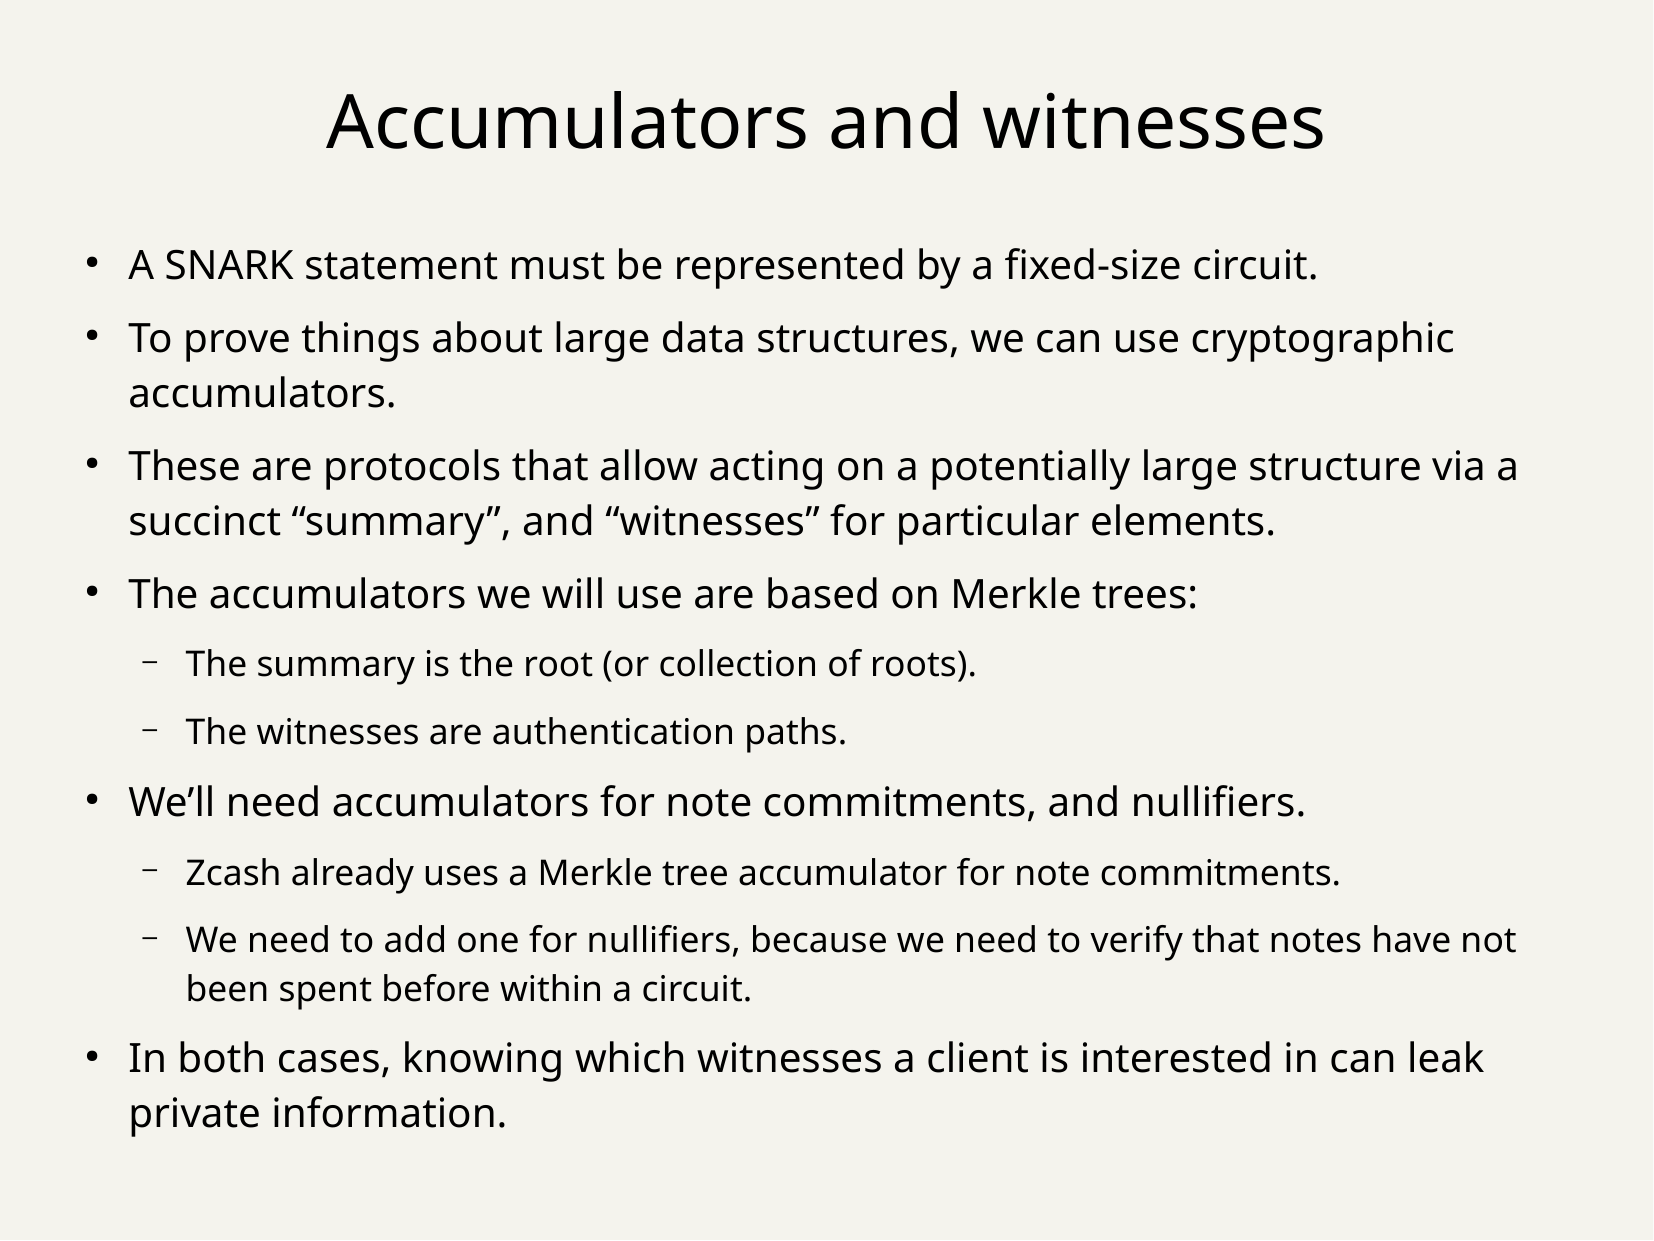

# Accumulators and witnesses
A SNARK statement must be represented by a fixed-size circuit.
To prove things about large data structures, we can use cryptographic accumulators.
These are protocols that allow acting on a potentially large structure via a succinct “summary”, and “witnesses” for particular elements.
The accumulators we will use are based on Merkle trees:
The summary is the root (or collection of roots).
The witnesses are authentication paths.
We’ll need accumulators for note commitments, and nullifiers.
Zcash already uses a Merkle tree accumulator for note commitments.
We need to add one for nullifiers, because we need to verify that notes have not been spent before within a circuit.
In both cases, knowing which witnesses a client is interested in can leak private information.